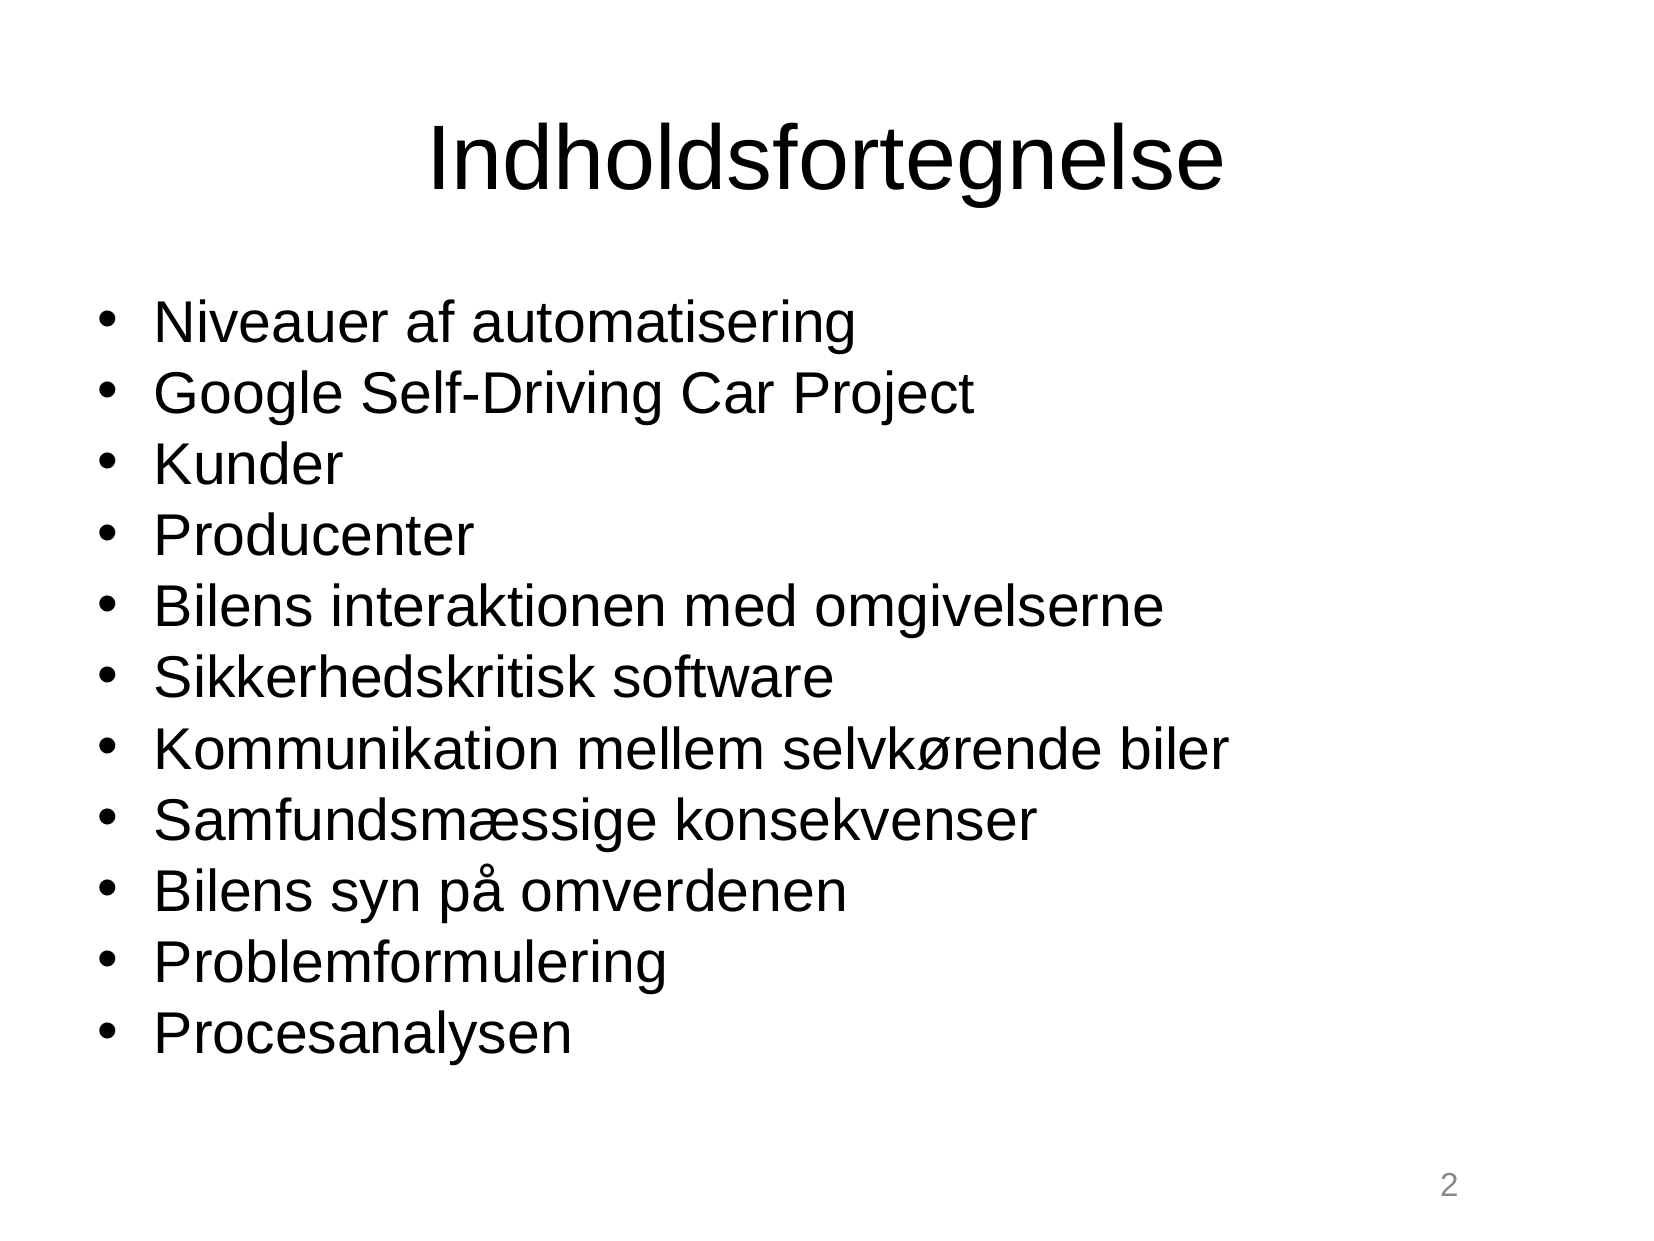

# Indholdsfortegnelse
Niveauer af automatisering
Google Self-Driving Car Project
Kunder
Producenter
Bilens interaktionen med omgivelserne
Sikkerhedskritisk software
Kommunikation mellem selvkørende biler
Samfundsmæssige konsekvenser
Bilens syn på omverdenen
Problemformulering
Procesanalysen